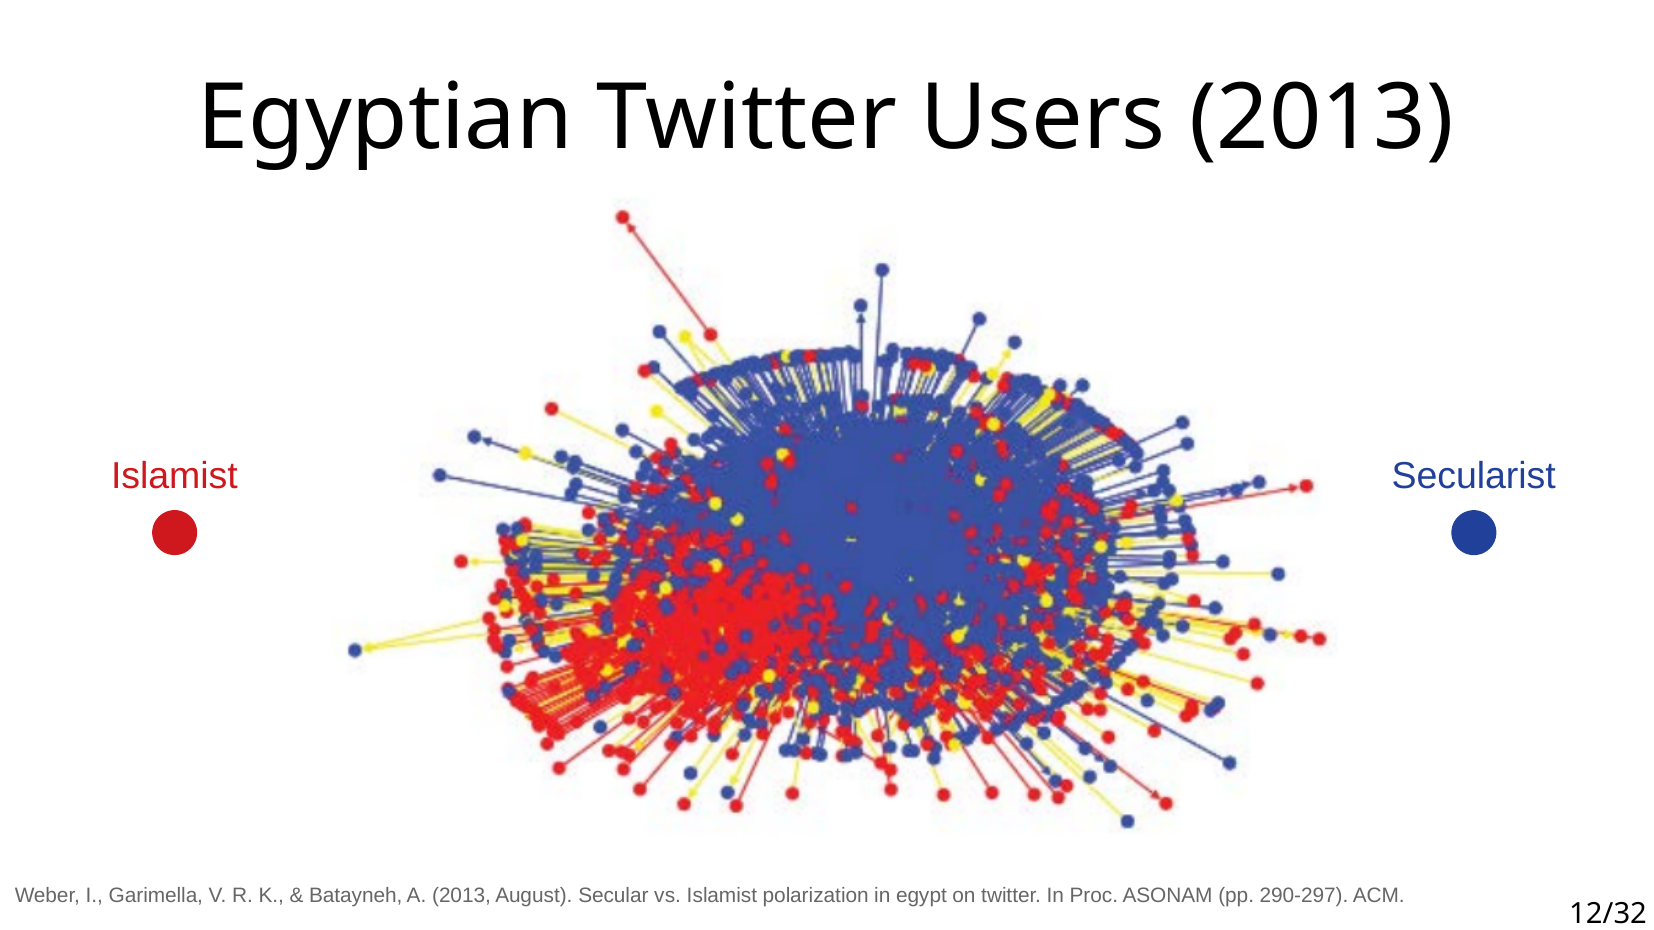

# Egyptian Twitter Users (2013)
Islamist
Secularist
Weber, I., Garimella, V. R. K., & Batayneh, A. (2013, August). Secular vs. Islamist polarization in egypt on twitter. In Proc. ASONAM (pp. 290-297). ACM.
12